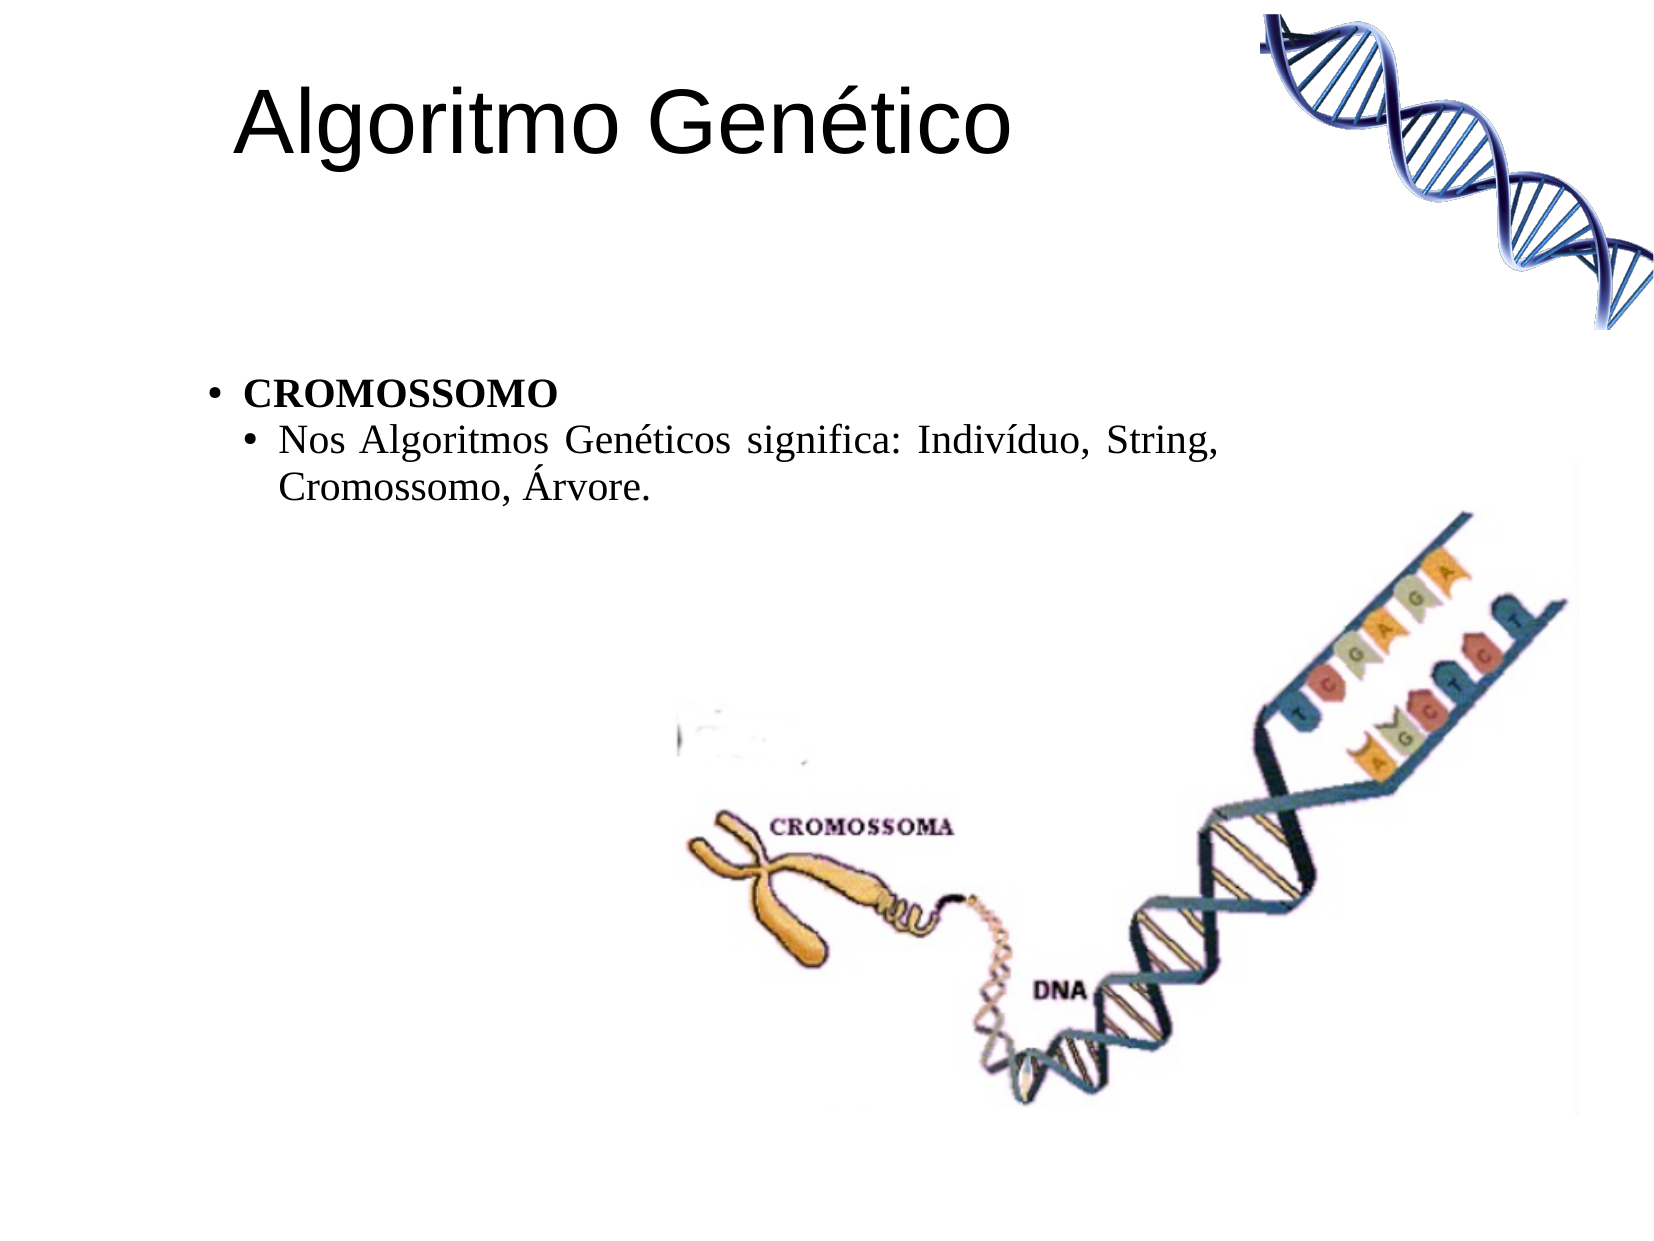

# Algoritmo Genético
CROMOSSOMO
Nos Algoritmos Genéticos significa: Indivíduo, String, Cromossomo, Árvore.